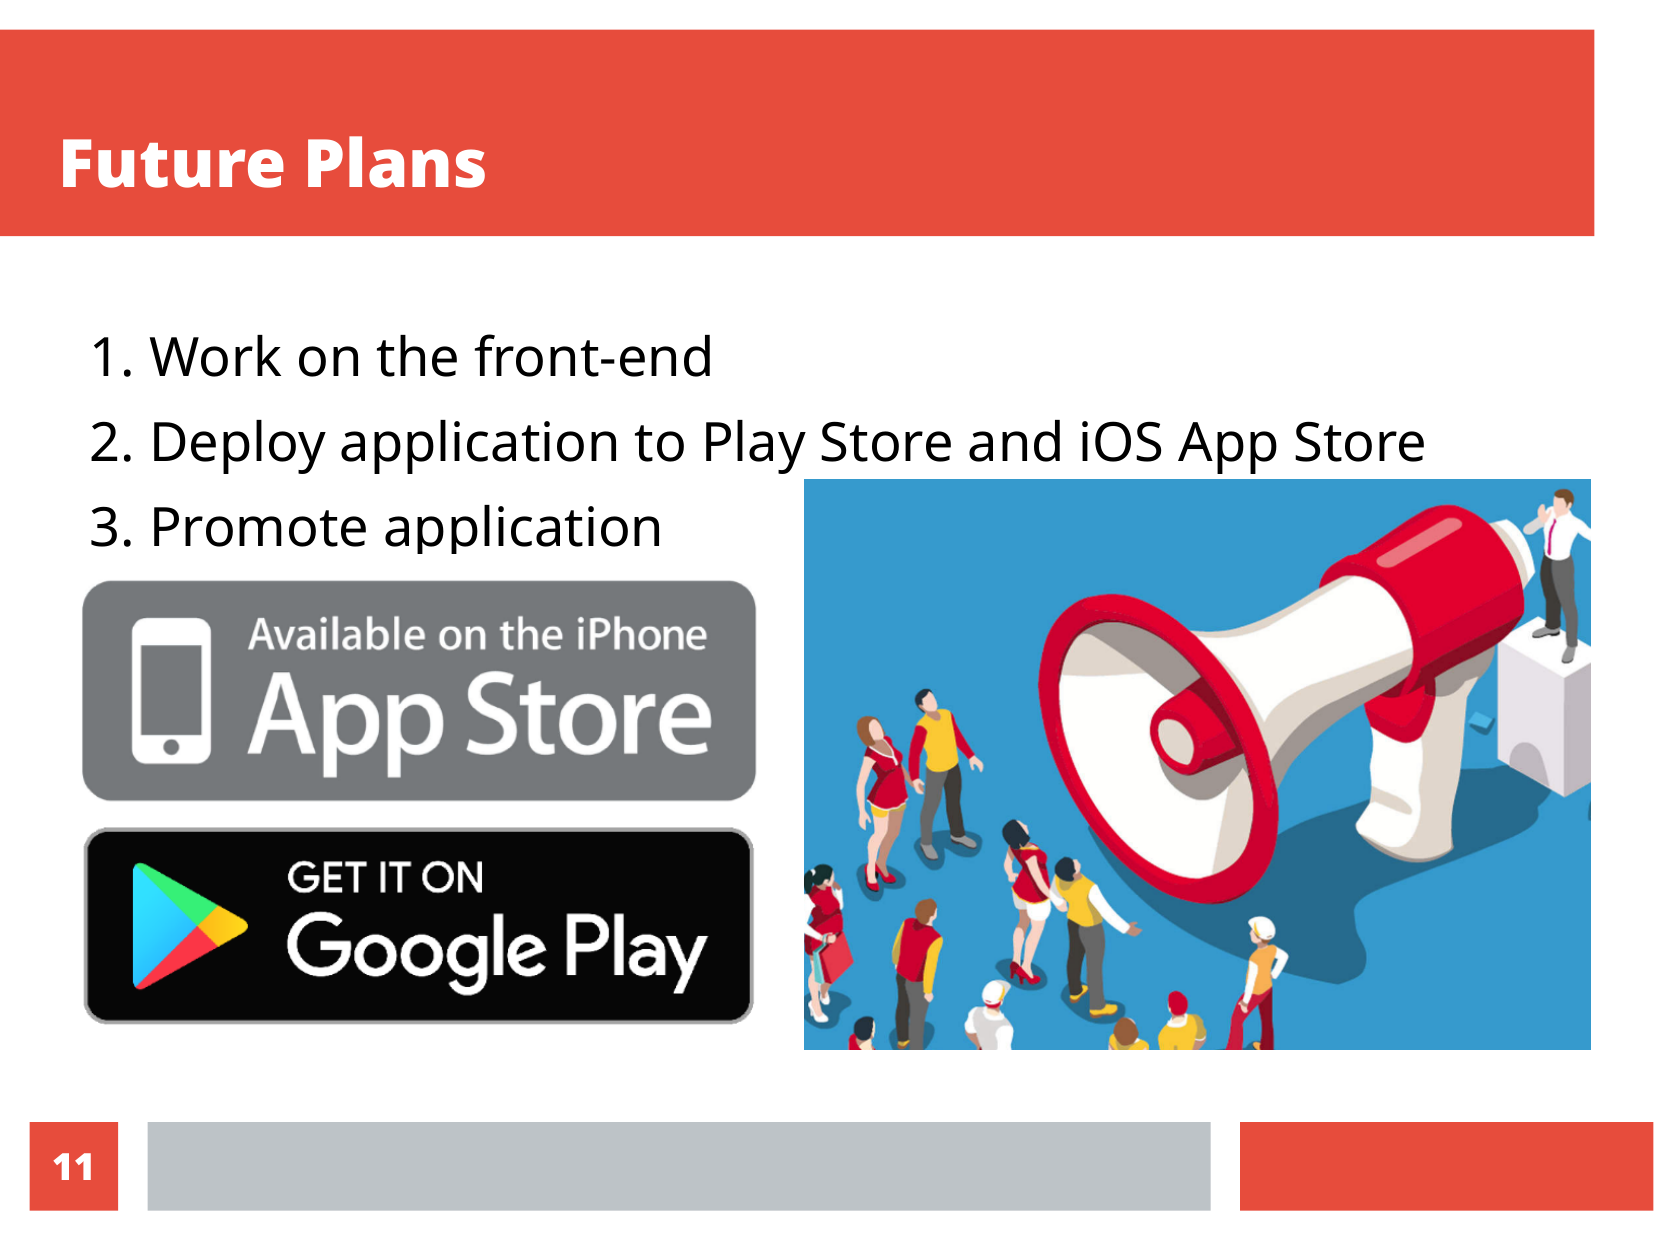

# Future Plans
1. Work on the front-end
2. Deploy application to Play Store and iOS App Store
3. Promote application
11